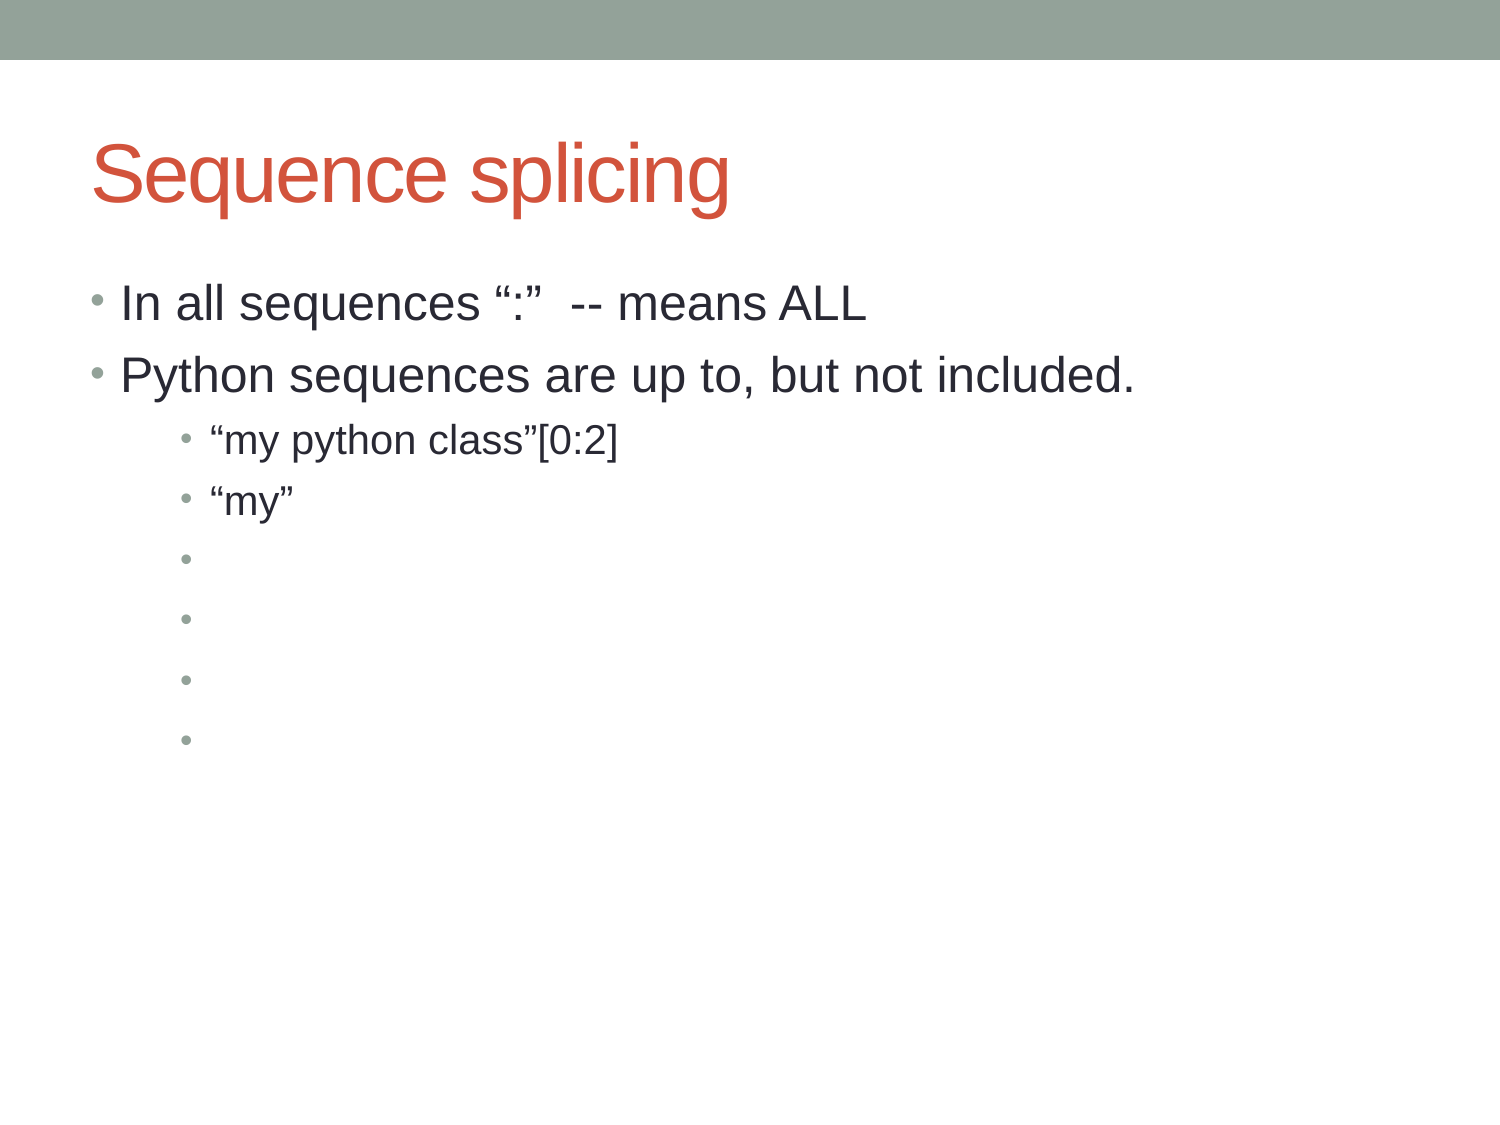

# Sequence splicing
In all sequences “:” -- means ALL
Python sequences are up to, but not included.
“my python class”[0:2]
“my”